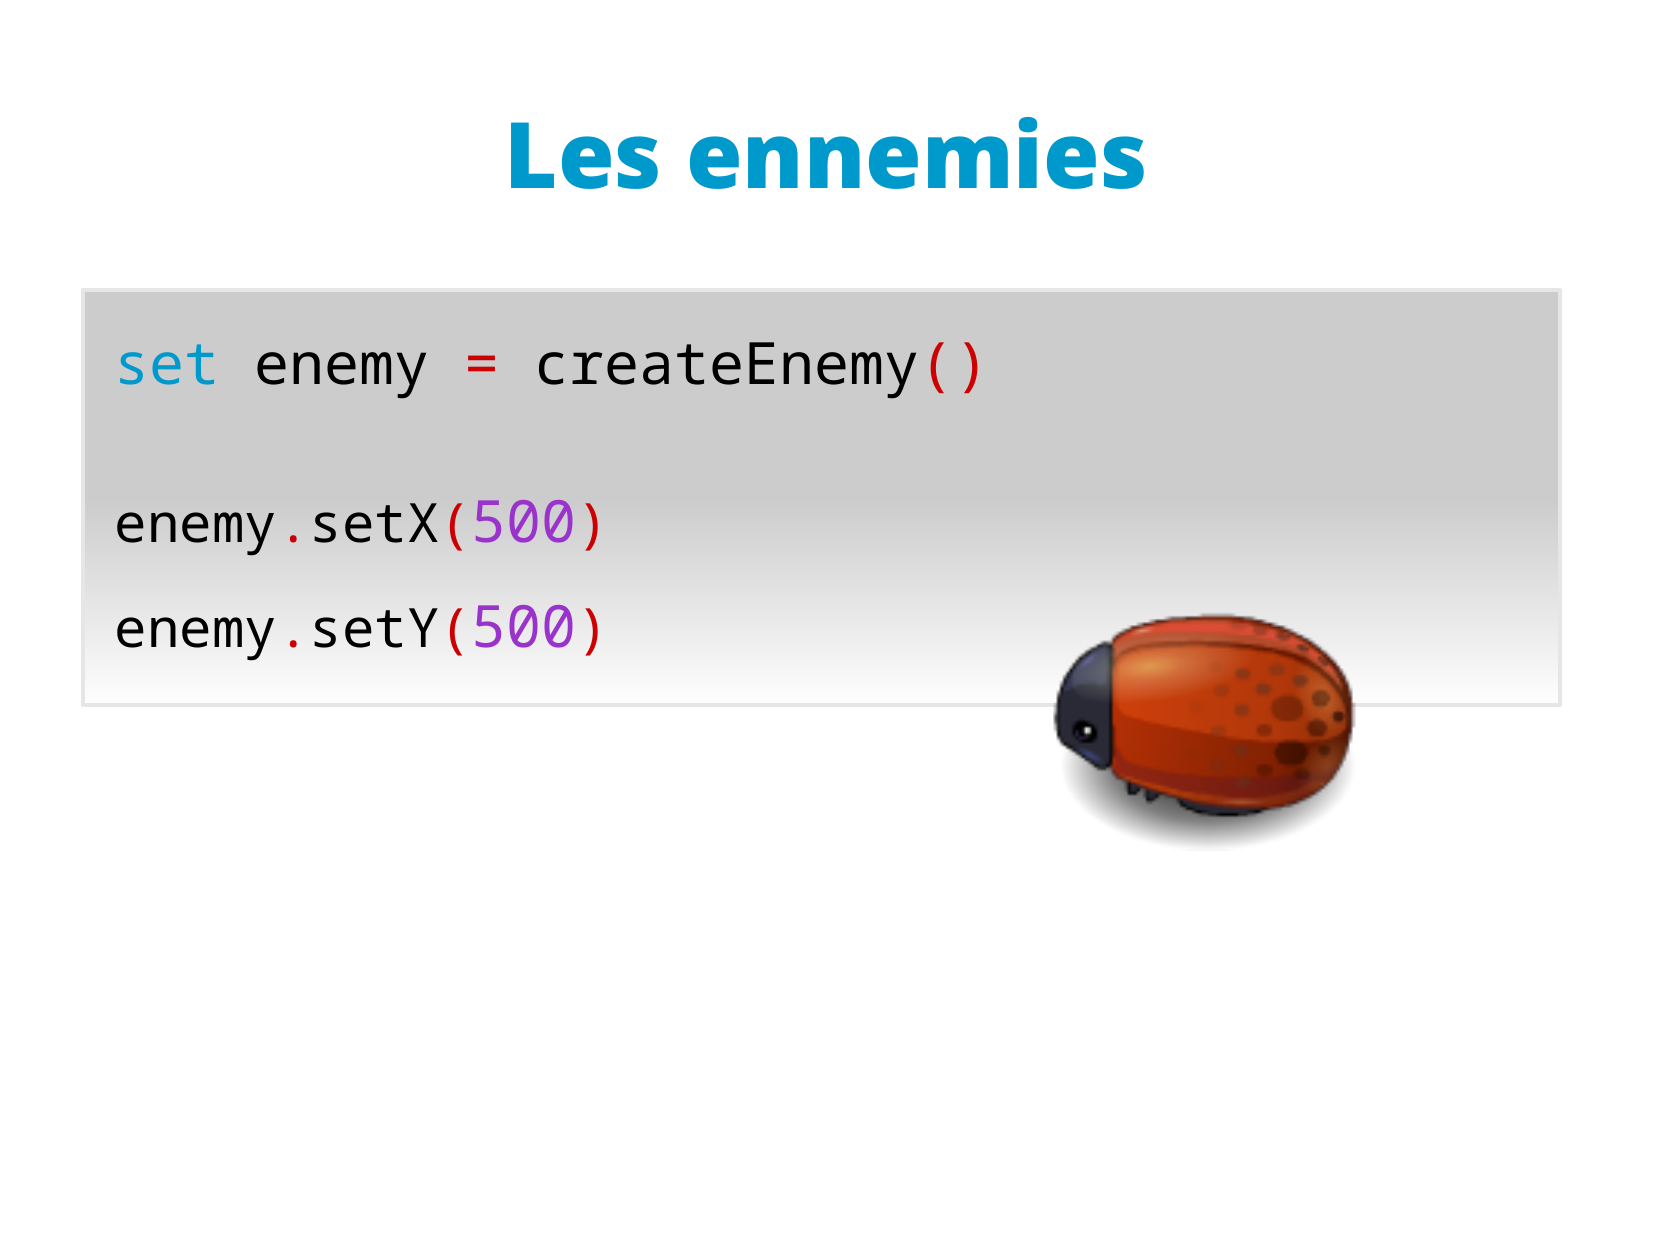

# Les ennemies
set enemy = createEnemy()
enemy.setX(500)
enemy.setY(500)